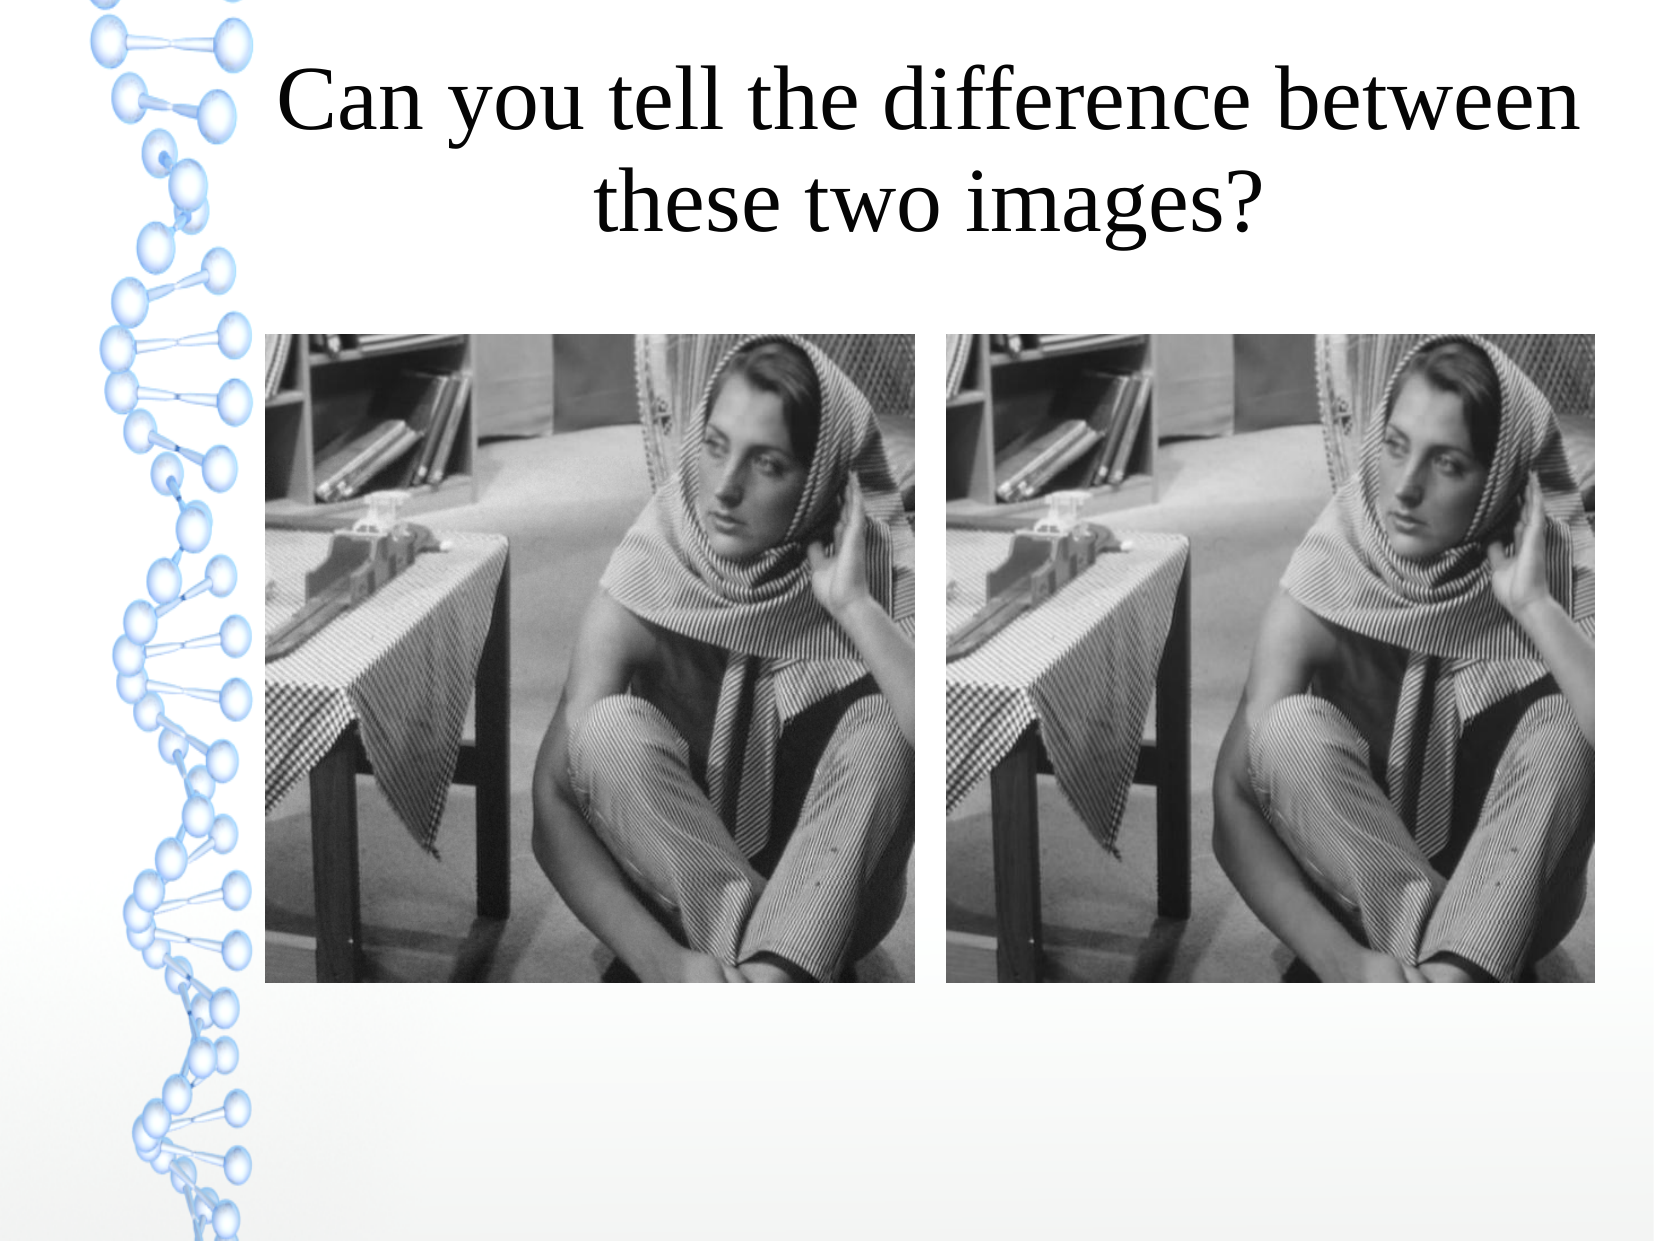

# Can you tell the difference between these two images?